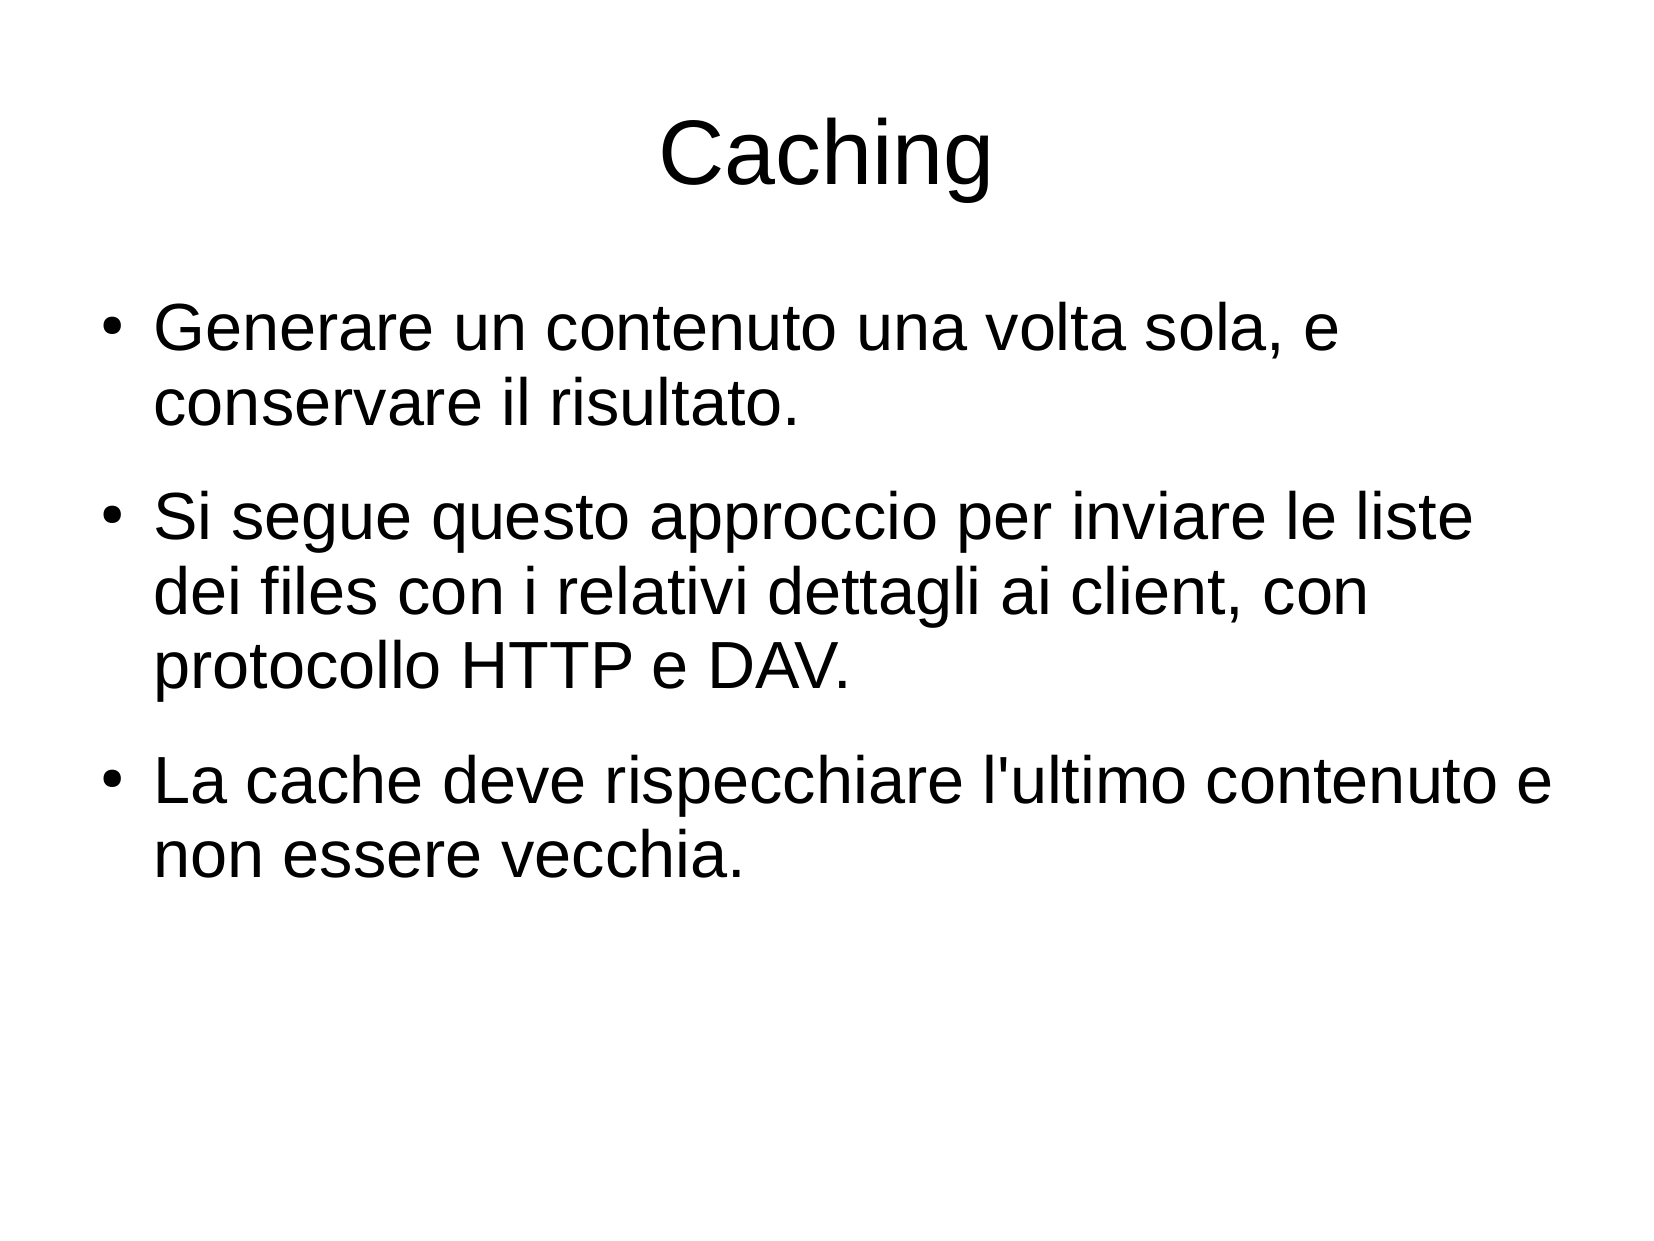

# Caching
Generare un contenuto una volta sola, e conservare il risultato.
Si segue questo approccio per inviare le liste dei files con i relativi dettagli ai client, con protocollo HTTP e DAV.
La cache deve rispecchiare l'ultimo contenuto e non essere vecchia.